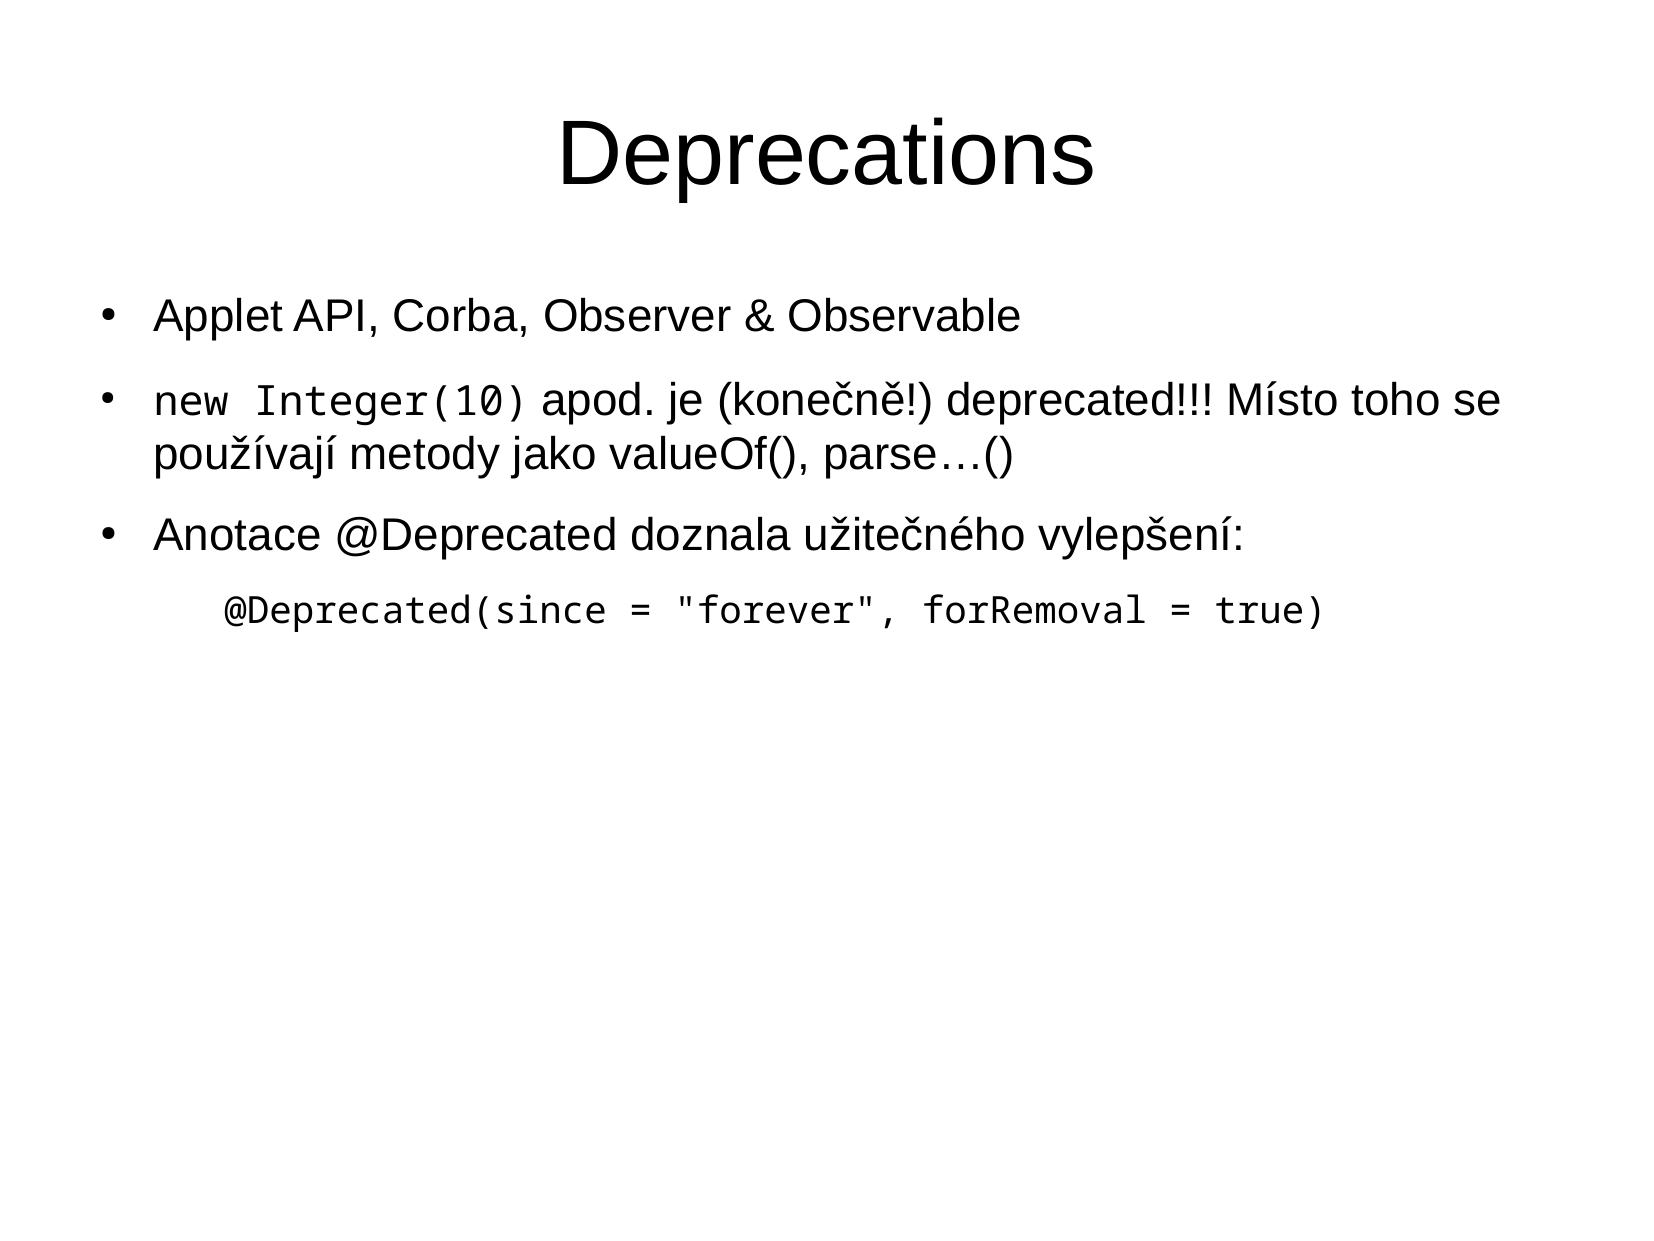

# Deprecations
Applet API, Corba, Observer & Observable
new Integer(10) apod. je (konečně!) deprecated!!! Místo toho se používají metody jako valueOf(), parse…()
Anotace @Deprecated doznala užitečného vylepšení:
@Deprecated(since = "forever", forRemoval = true)